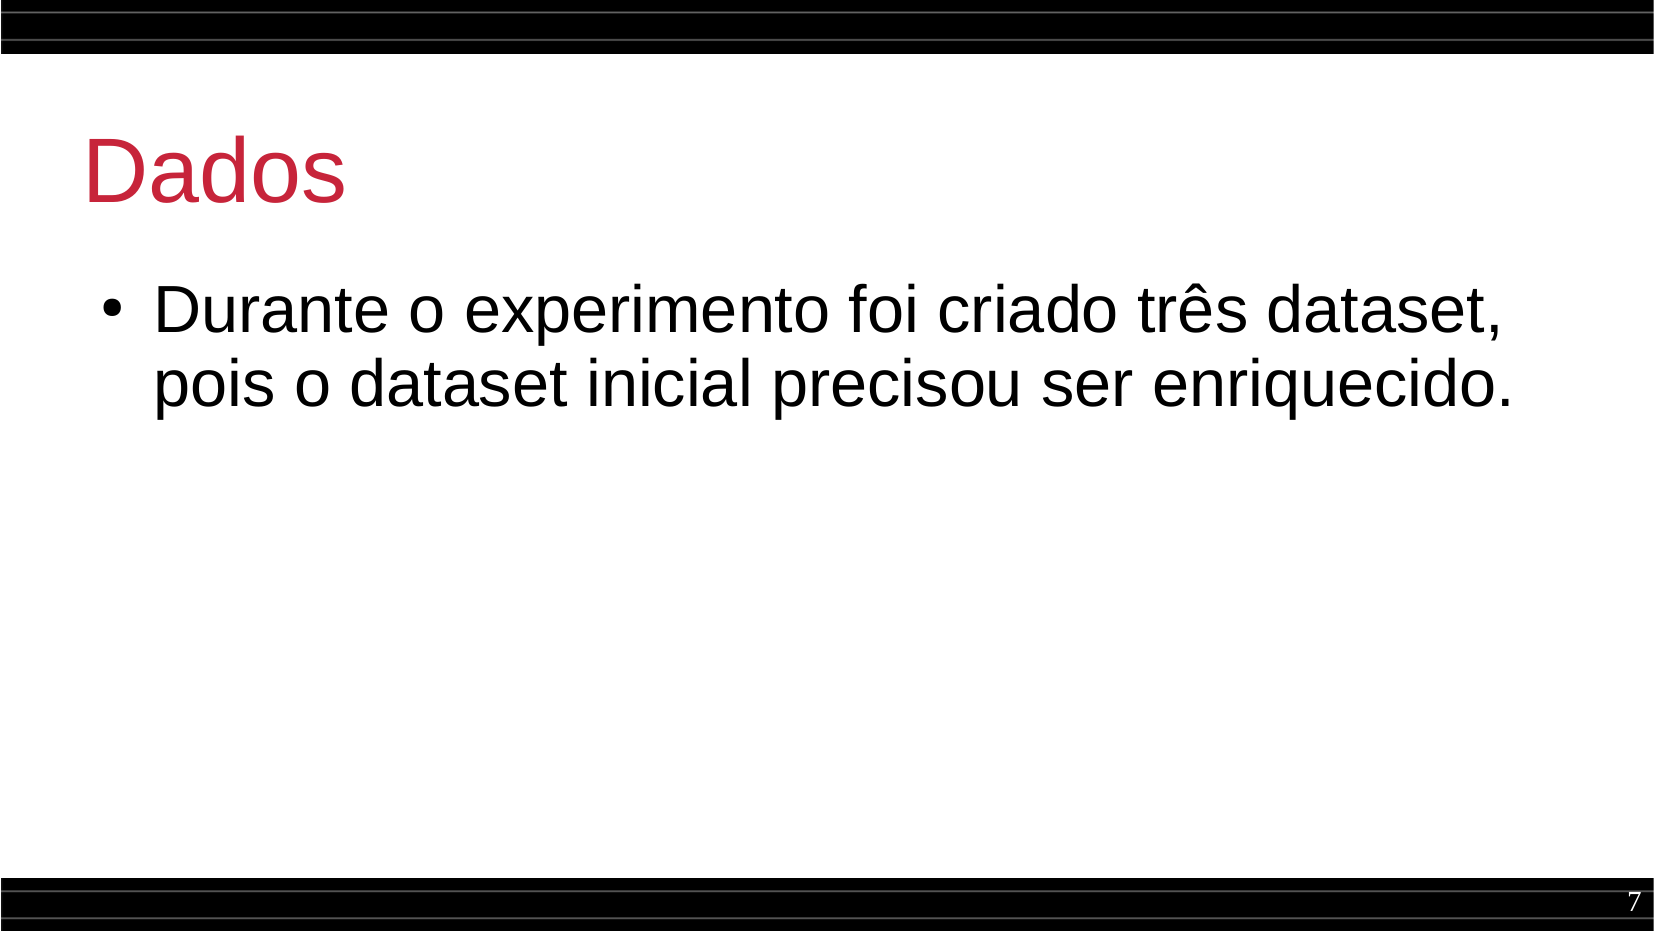

# Dados
Durante o experimento foi criado três dataset, pois o dataset inicial precisou ser enriquecido.